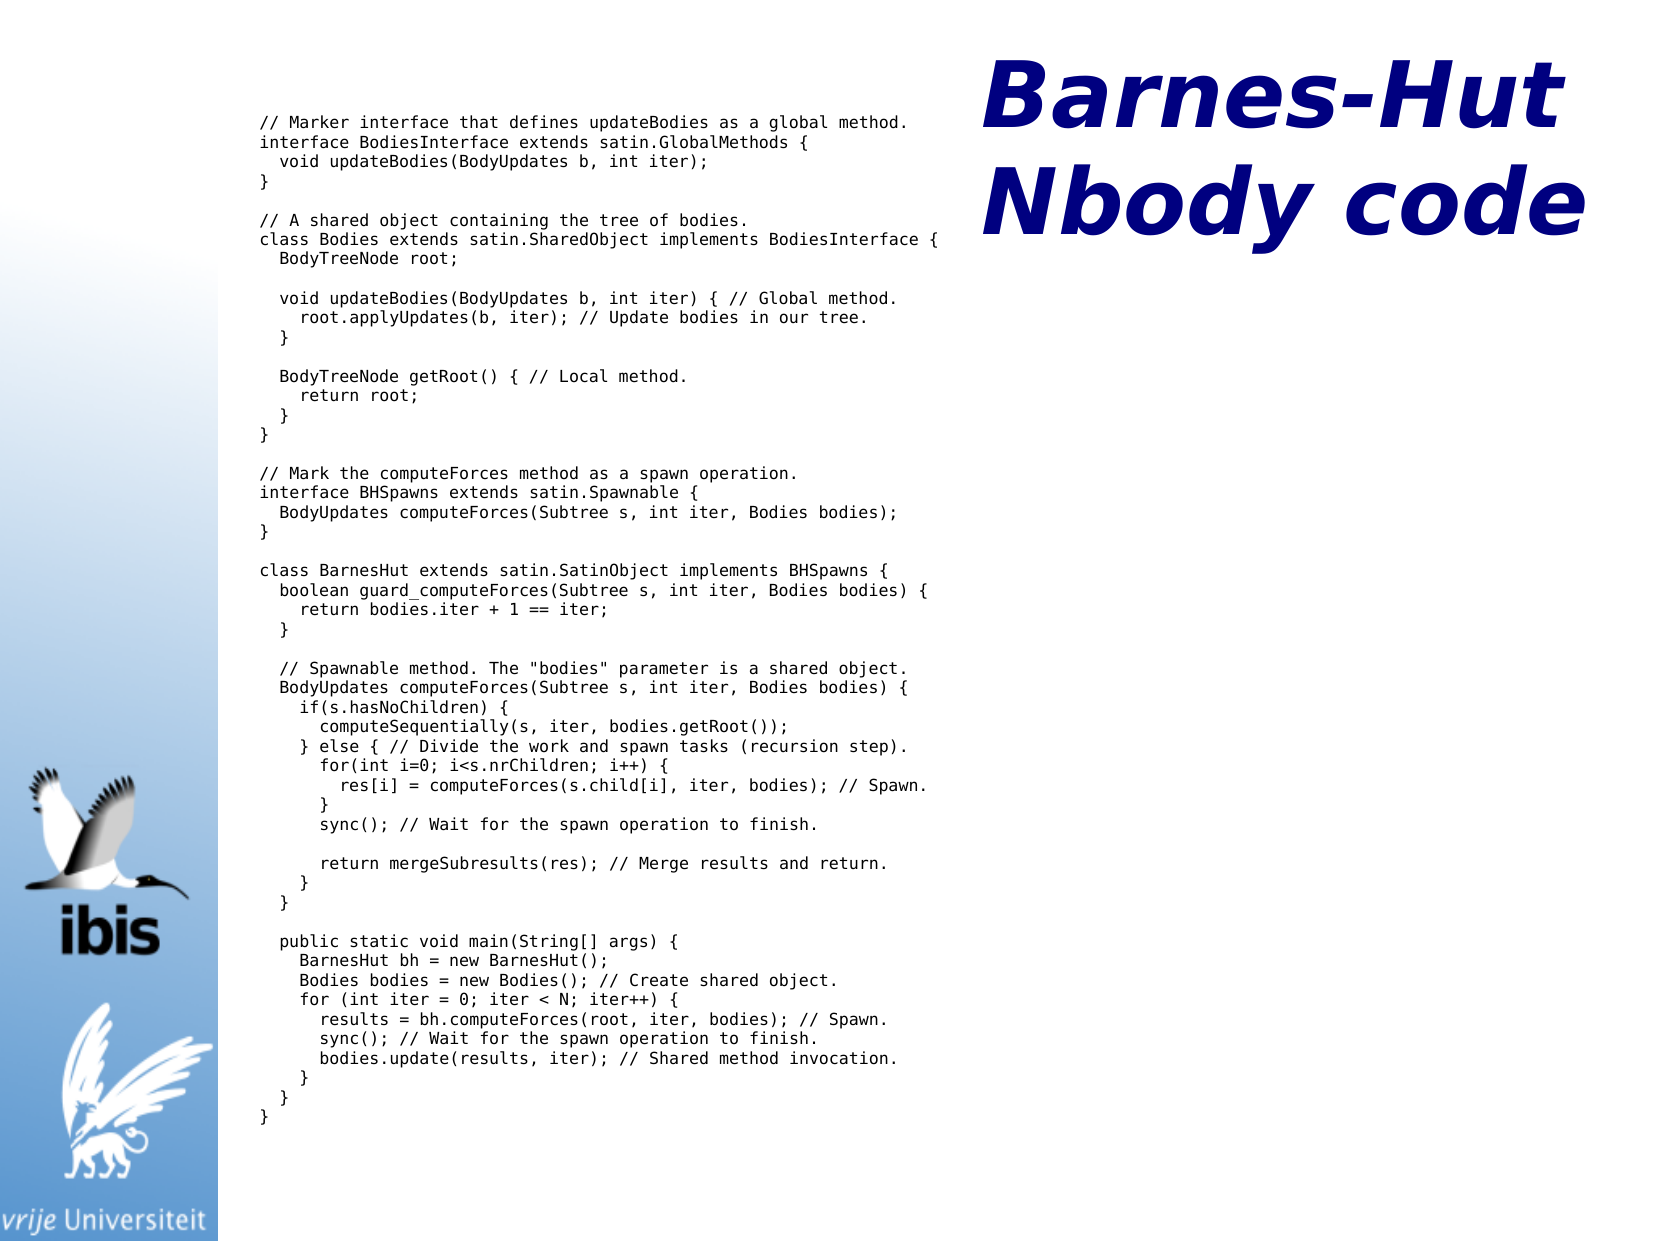

# Barnes-Hut Nbody code
// Marker interface that defines updateBodies as a global method.
interface BodiesInterface extends satin.GlobalMethods {
 void updateBodies(BodyUpdates b, int iter);
}
// A shared object containing the tree of bodies.
class Bodies extends satin.SharedObject implements BodiesInterface {
 BodyTreeNode root;
 void updateBodies(BodyUpdates b, int iter) { // Global method.
 root.applyUpdates(b, iter); // Update bodies in our tree.
 }
 BodyTreeNode getRoot() { // Local method.
 return root;
 }
}
// Mark the computeForces method as a spawn operation.
interface BHSpawns extends satin.Spawnable {
 BodyUpdates computeForces(Subtree s, int iter, Bodies bodies);
}
class BarnesHut extends satin.SatinObject implements BHSpawns {
 boolean guard_computeForces(Subtree s, int iter, Bodies bodies) {
 return bodies.iter + 1 == iter;
 }
 // Spawnable method. The "bodies" parameter is a shared object.
 BodyUpdates computeForces(Subtree s, int iter, Bodies bodies) {
 if(s.hasNoChildren) {
 computeSequentially(s, iter, bodies.getRoot());
 } else { // Divide the work and spawn tasks (recursion step).
 for(int i=0; i<s.nrChildren; i++) {
 res[i] = computeForces(s.child[i], iter, bodies); // Spawn.
 }
 sync(); // Wait for the spawn operation to finish.
 return mergeSubresults(res); // Merge results and return.
 }
 }
 public static void main(String[] args) {
 BarnesHut bh = new BarnesHut();
 Bodies bodies = new Bodies(); // Create shared object.
 for (int iter = 0; iter < N; iter++) {
 results = bh.computeForces(root, iter, bodies); // Spawn.
 sync(); // Wait for the spawn operation to finish.
 bodies.update(results, iter); // Shared method invocation.
 }
 }
}